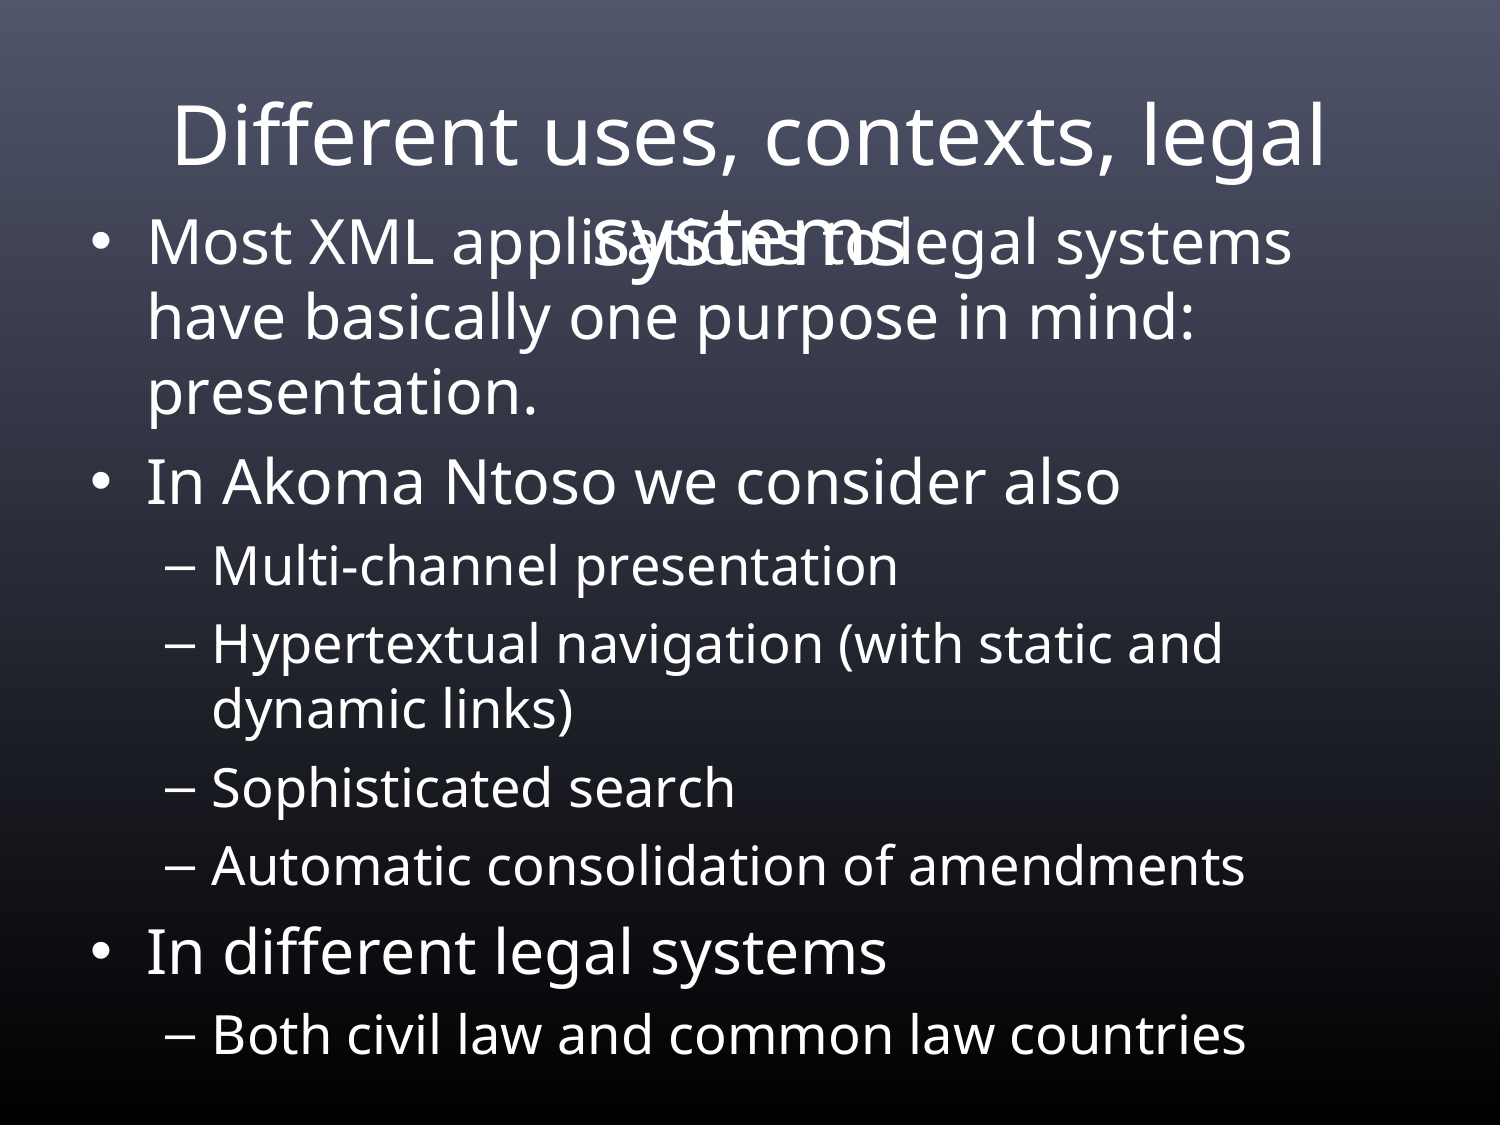

# Different uses, contexts, legal systems
Most XML applications to legal systems have basically one purpose in mind: presentation.
In Akoma Ntoso we consider also
Multi-channel presentation
Hypertextual navigation (with static and dynamic links)
Sophisticated search
Automatic consolidation of amendments
In different legal systems
Both civil law and common law countries